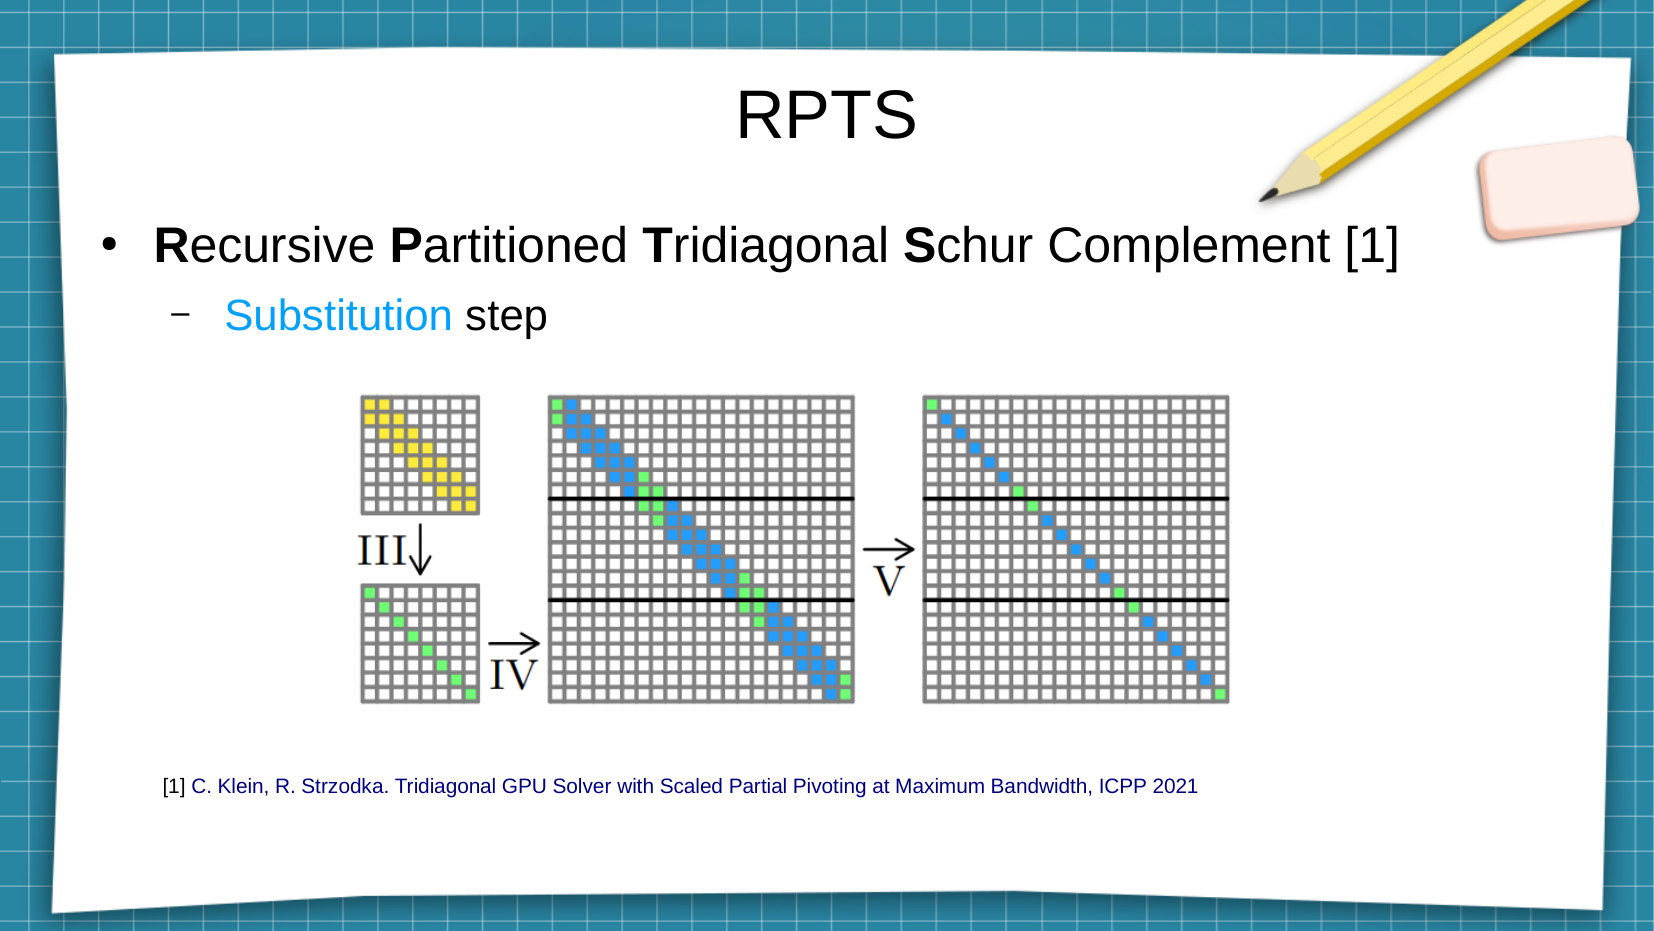

# RPTS
Recursive Partitioned Tridiagonal Schur Complement [1]
Substitution step
[1] C. Klein, R. Strzodka. Tridiagonal GPU Solver with Scaled Partial Pivoting at Maximum Bandwidth, ICPP 2021